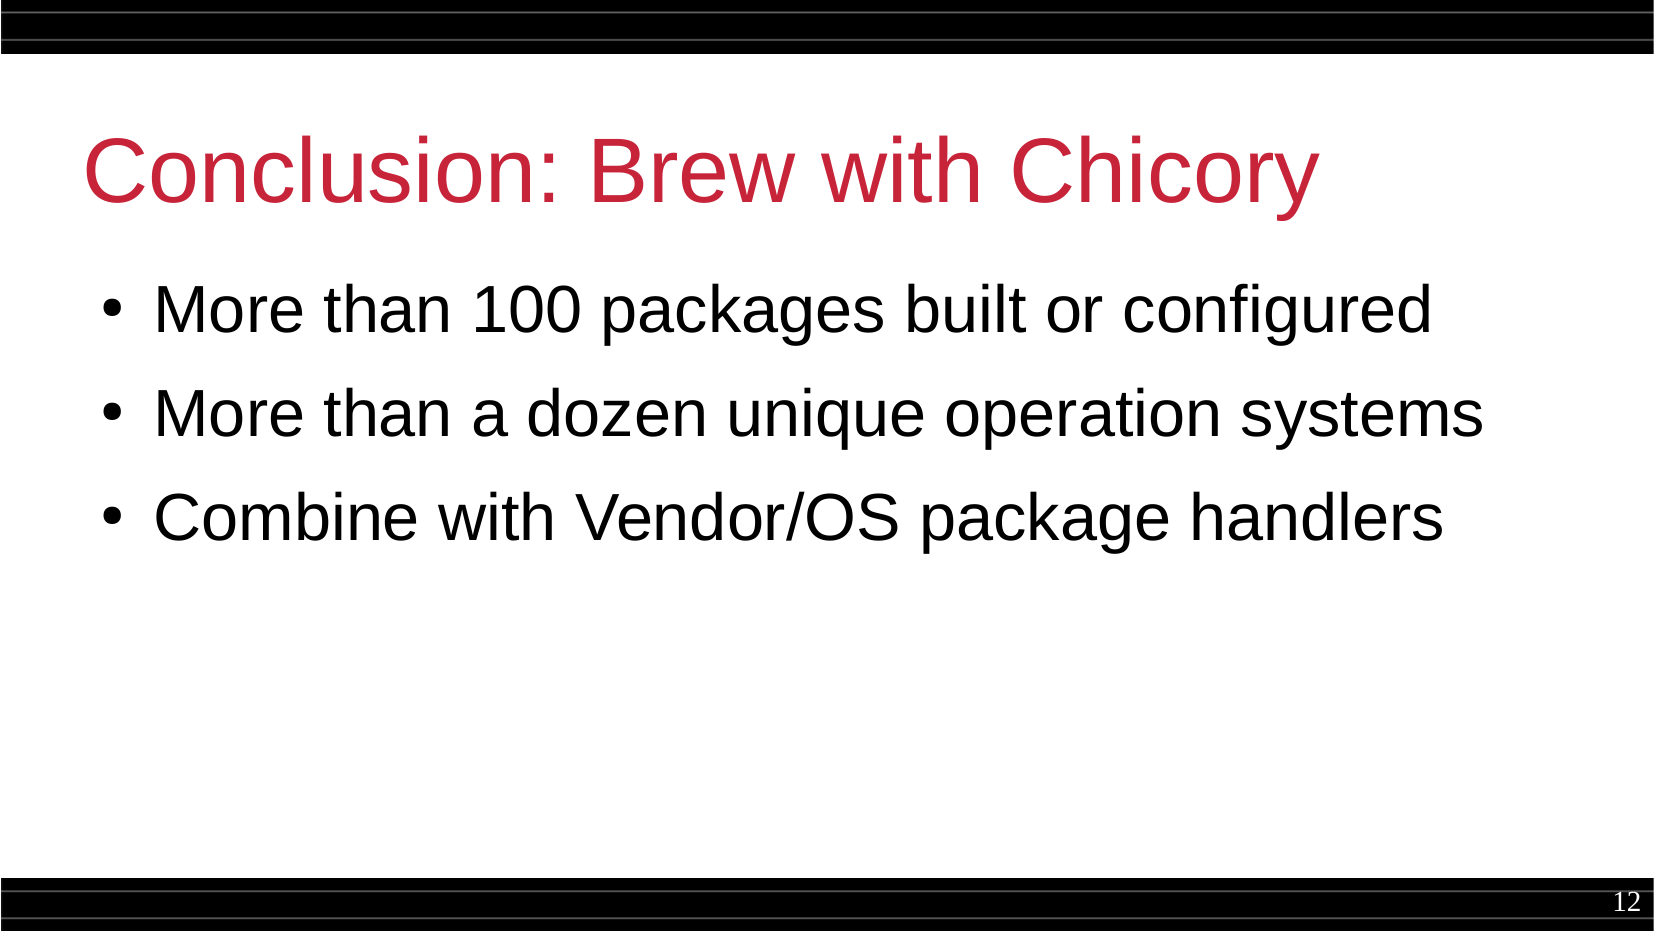

# Conclusion: Brew with Chicory
More than 100 packages built or configured
More than a dozen unique operation systems
Combine with Vendor/OS package handlers